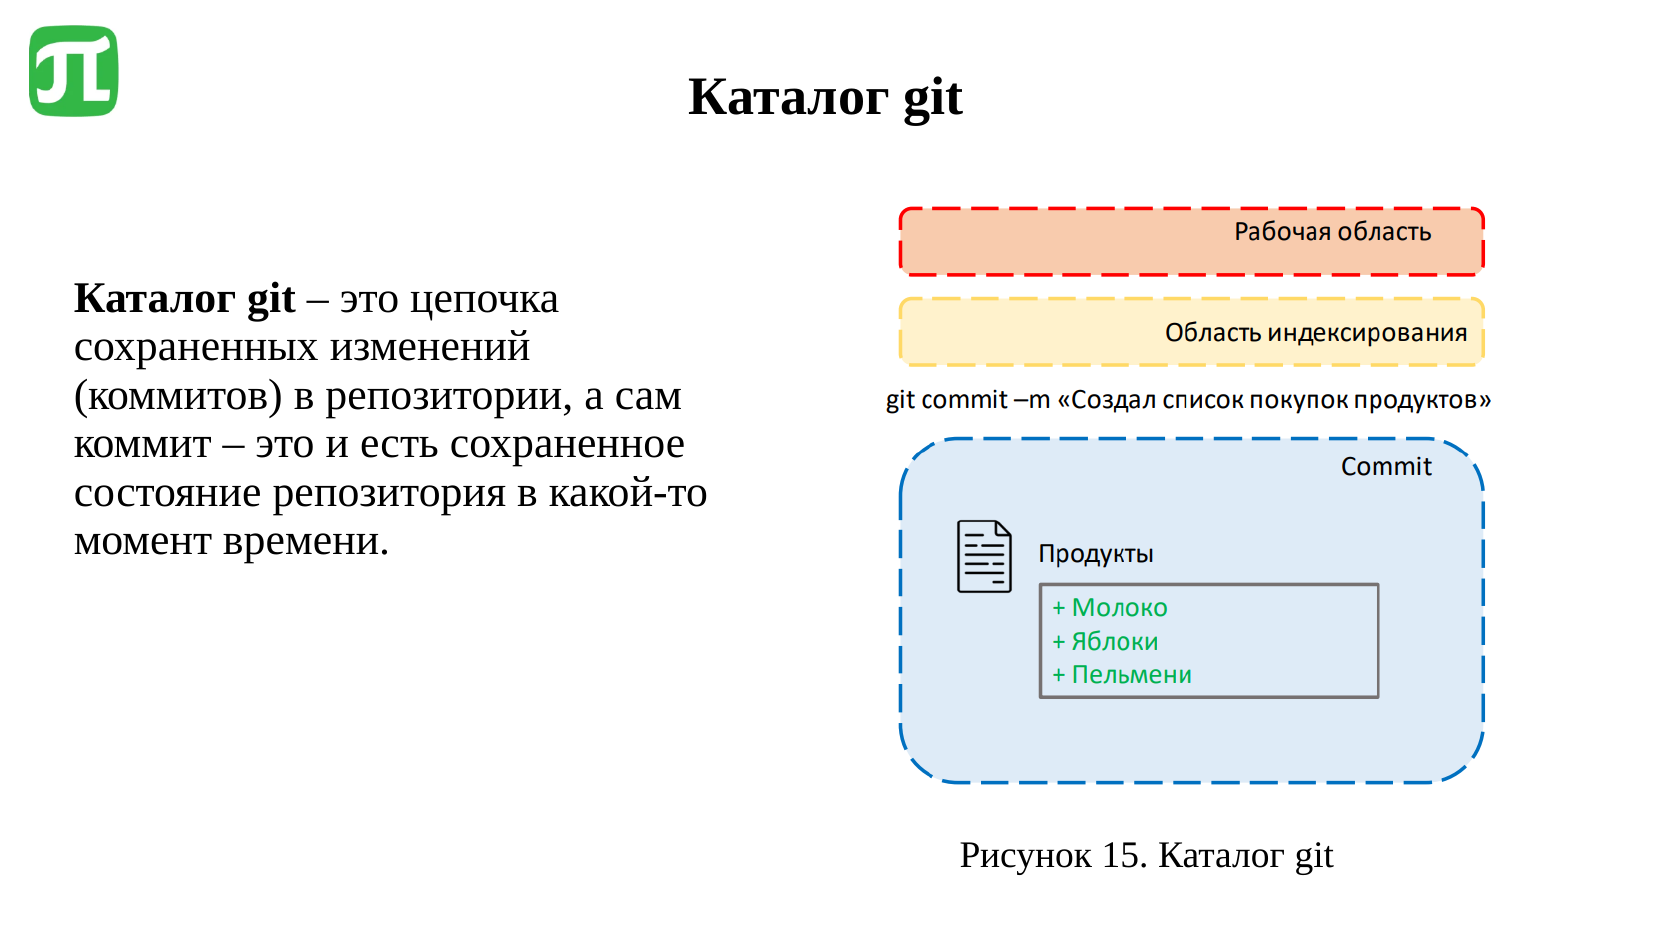

Каталог git
Каталог git – это цепочка сохраненных изменений (коммитов) в репозитории, а сам коммит – это и есть сохраненное состояние репозитория в какой-то момент времени.
Рисунок 15. Каталог git